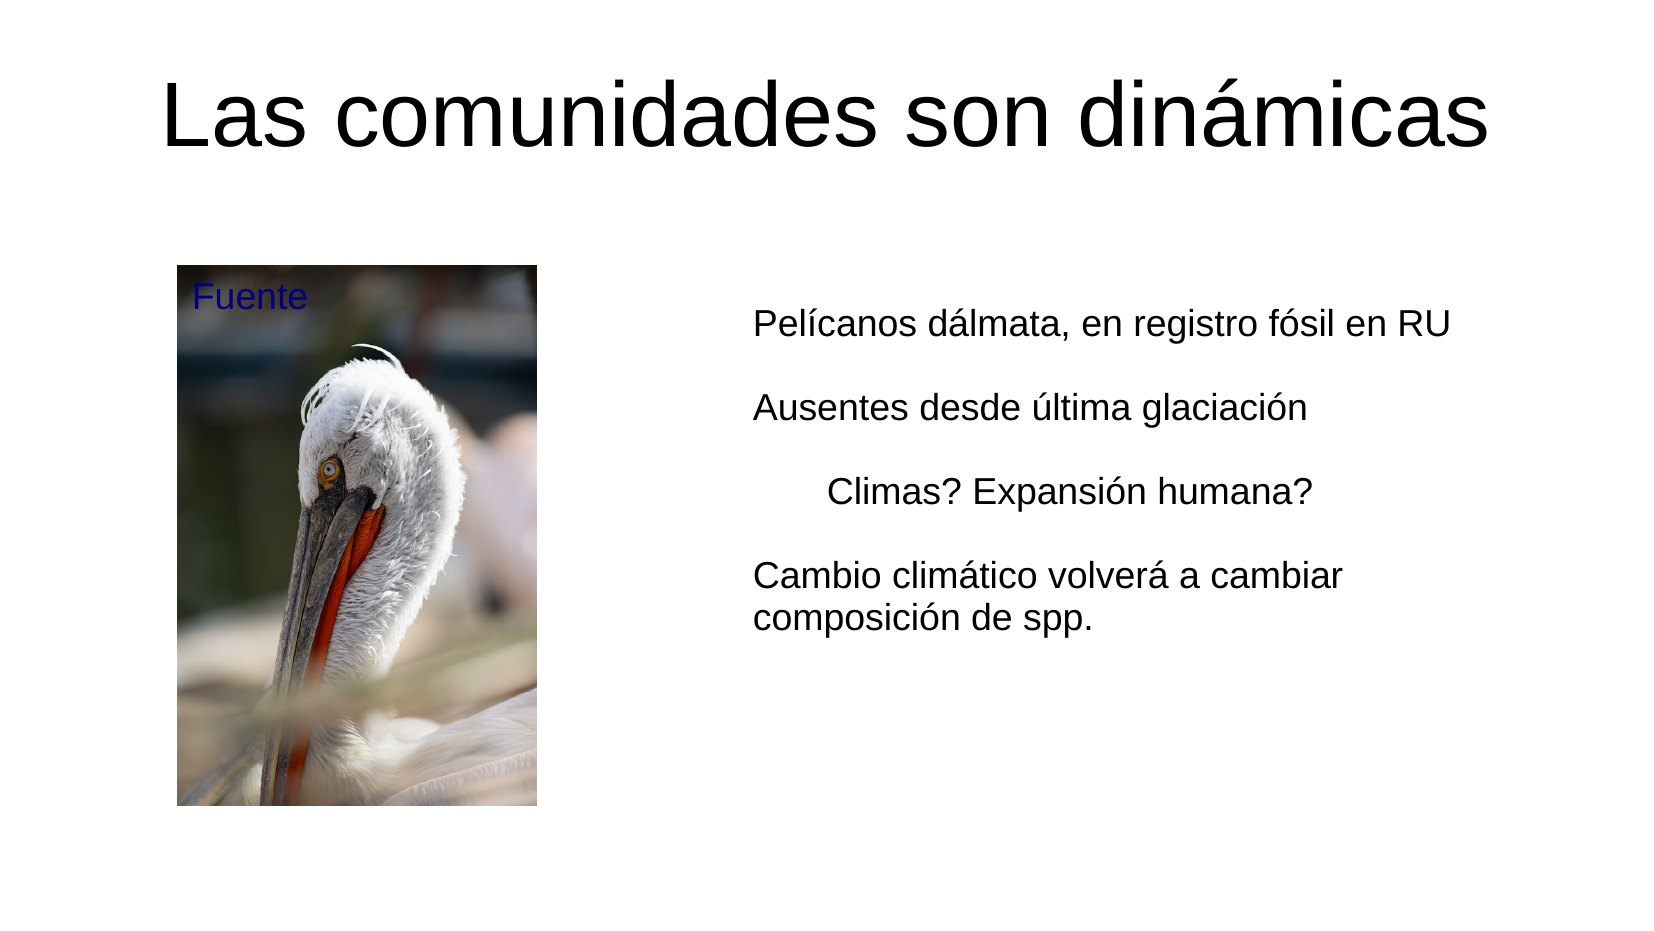

# Las comunidades son dinámicas
Fuente
Pelícanos dálmata, en registro fósil en RU
Ausentes desde última glaciación
	Climas? Expansión humana?
Cambio climático volverá a cambiar composición de spp.